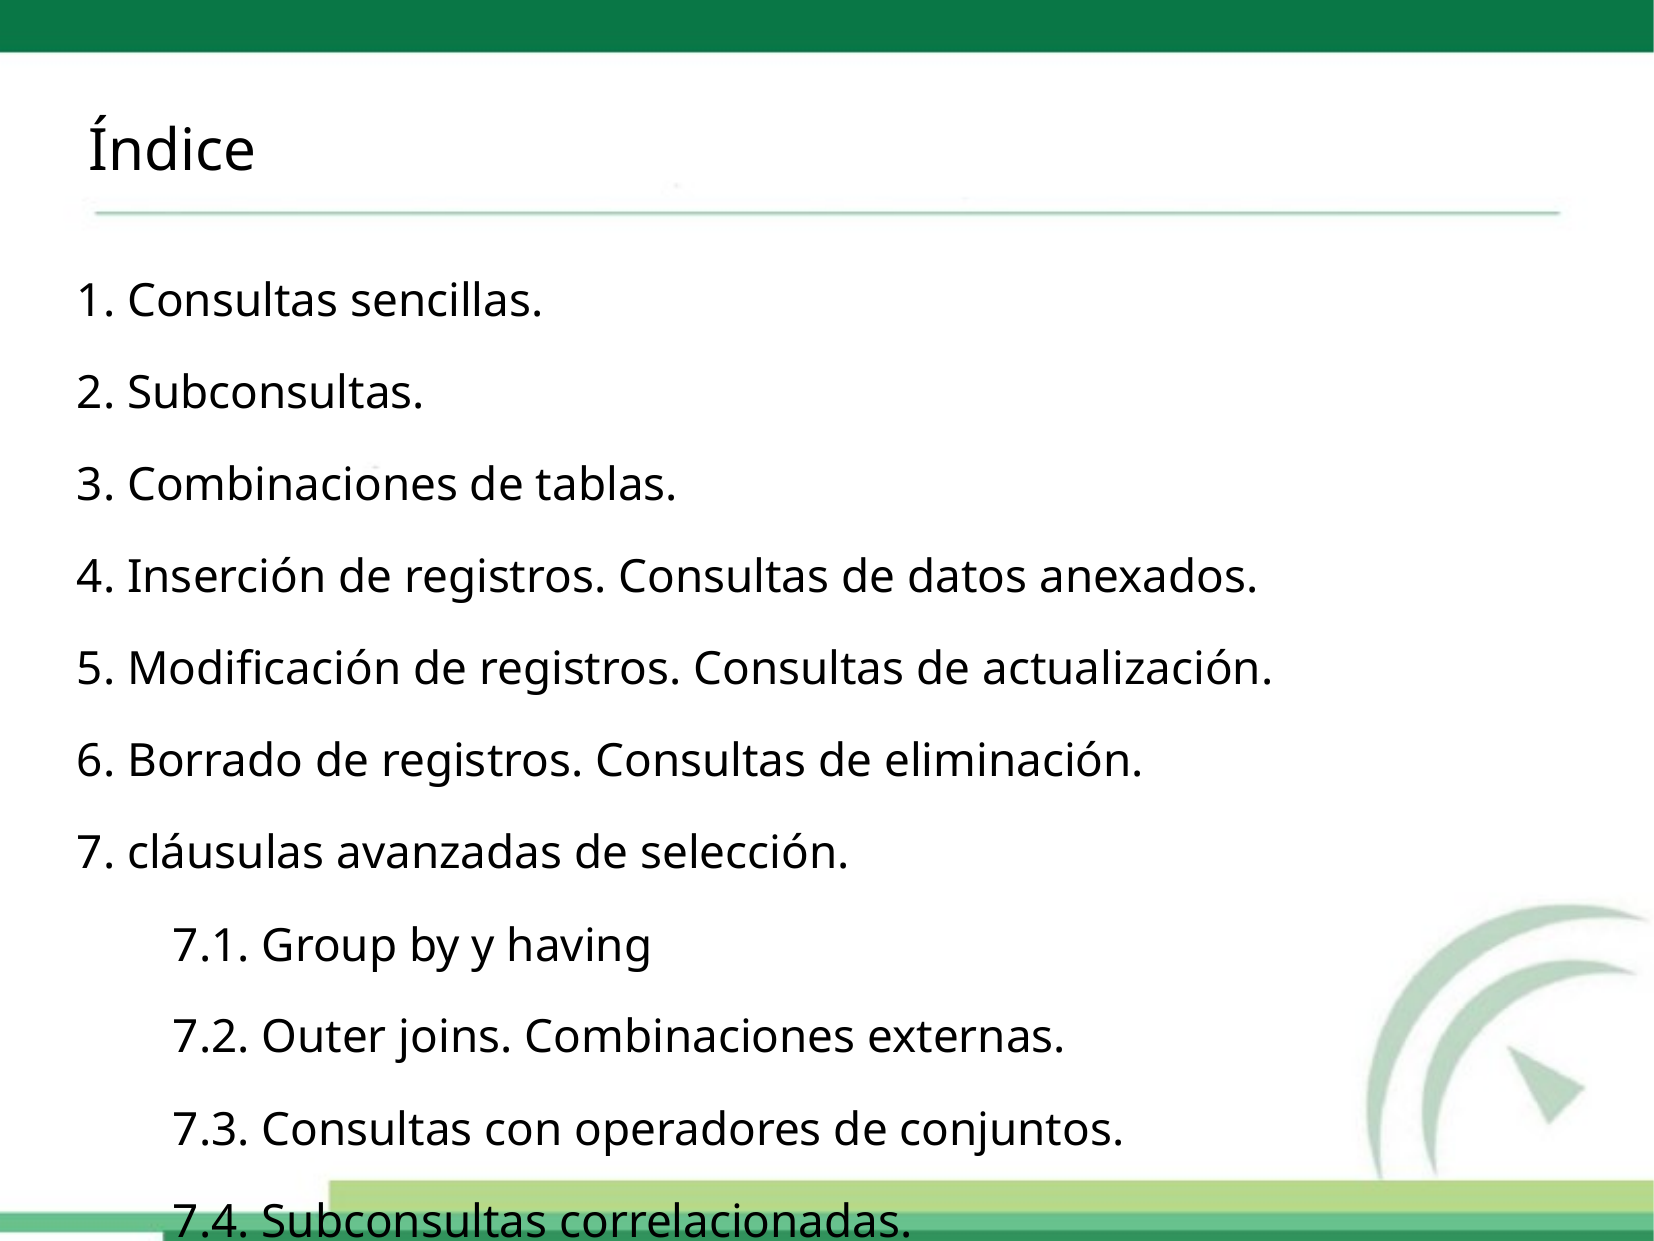

# Índice
1. Consultas sencillas.
2. Subconsultas.
3. Combinaciones de tablas.
4. Inserción de registros. Consultas de datos anexados.
5. Modificación de registros. Consultas de actualización.
6. Borrado de registros. Consultas de eliminación.
7. cláusulas avanzadas de selección.
 7.1. Group by y having
 7.2. Outer joins. Combinaciones externas.
 7.3. Consultas con operadores de conjuntos.
 7.4. Subconsultas correlacionadas.
8. Control de transacciones en SQL.